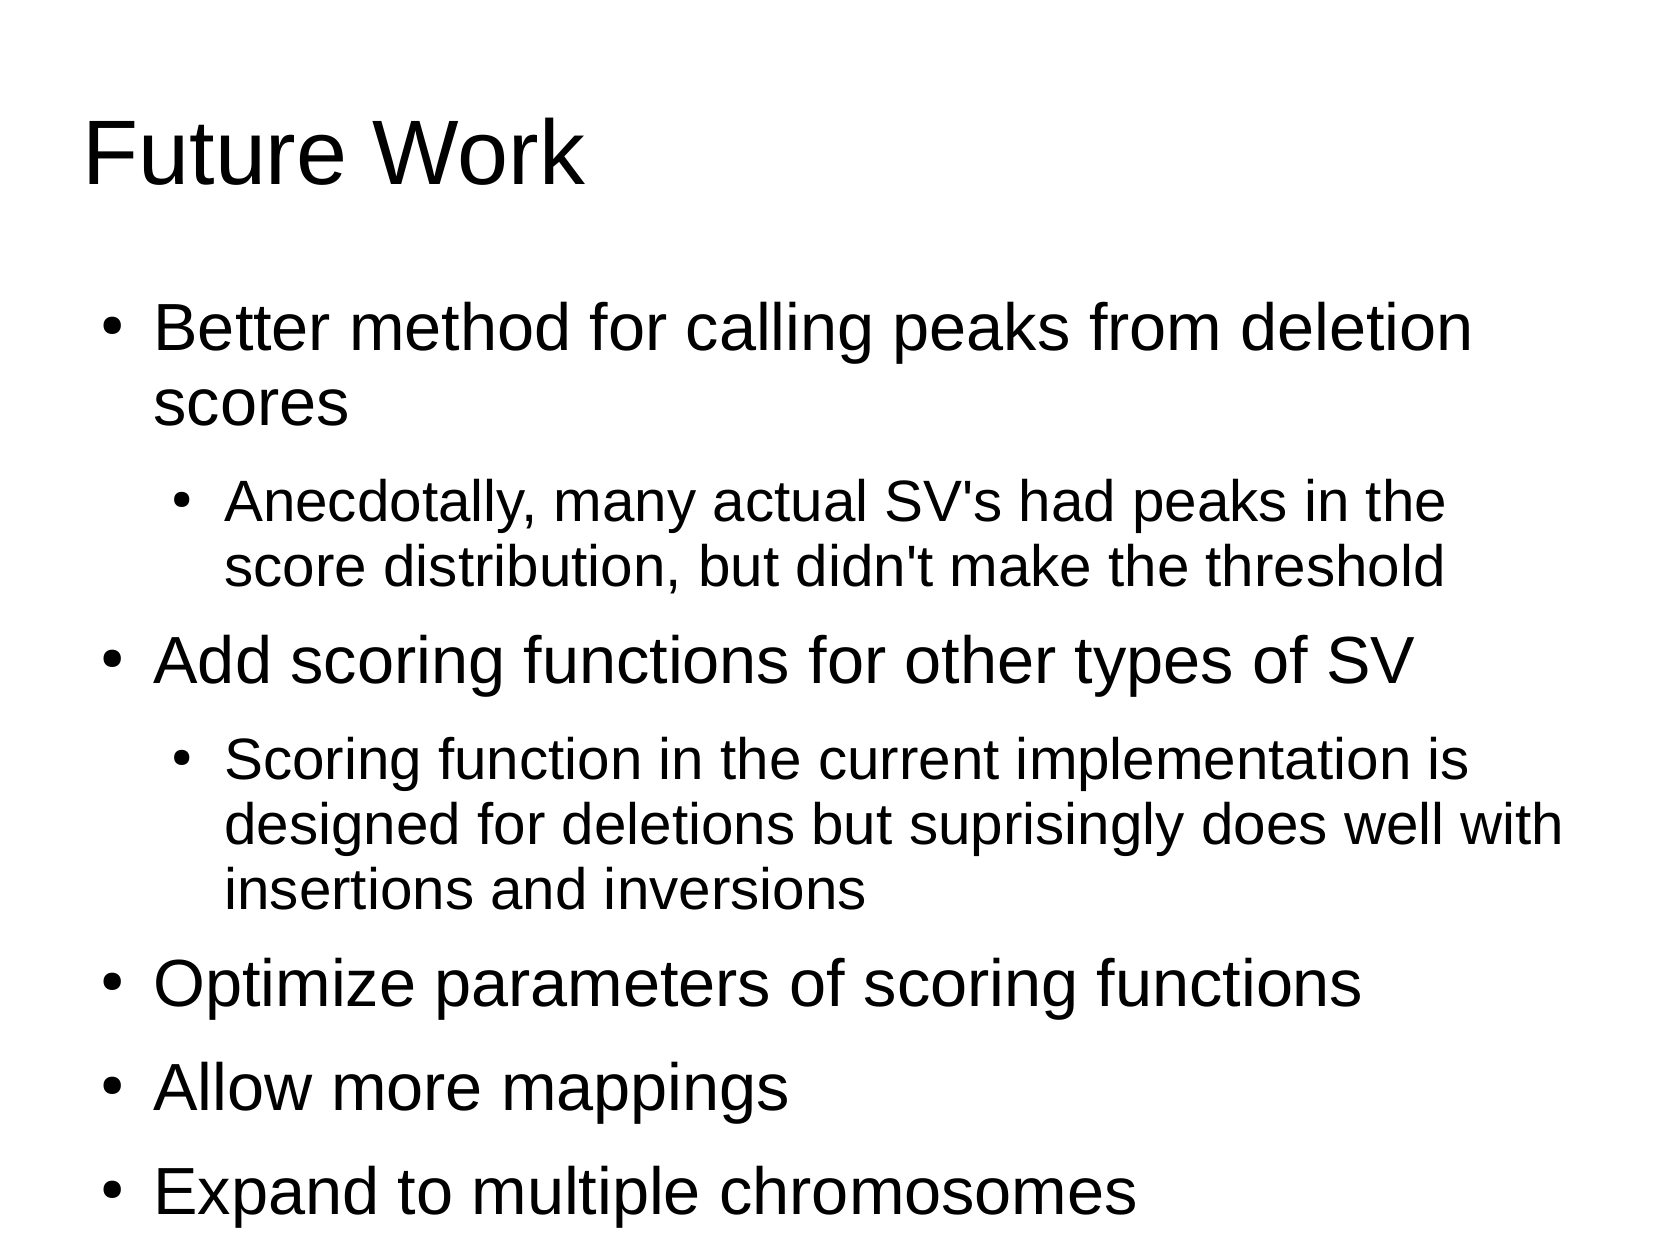

# Future Work
Better method for calling peaks from deletion scores
Anecdotally, many actual SV's had peaks in the score distribution, but didn't make the threshold
Add scoring functions for other types of SV
Scoring function in the current implementation is designed for deletions but suprisingly does well with insertions and inversions
Optimize parameters of scoring functions
Allow more mappings
Expand to multiple chromosomes